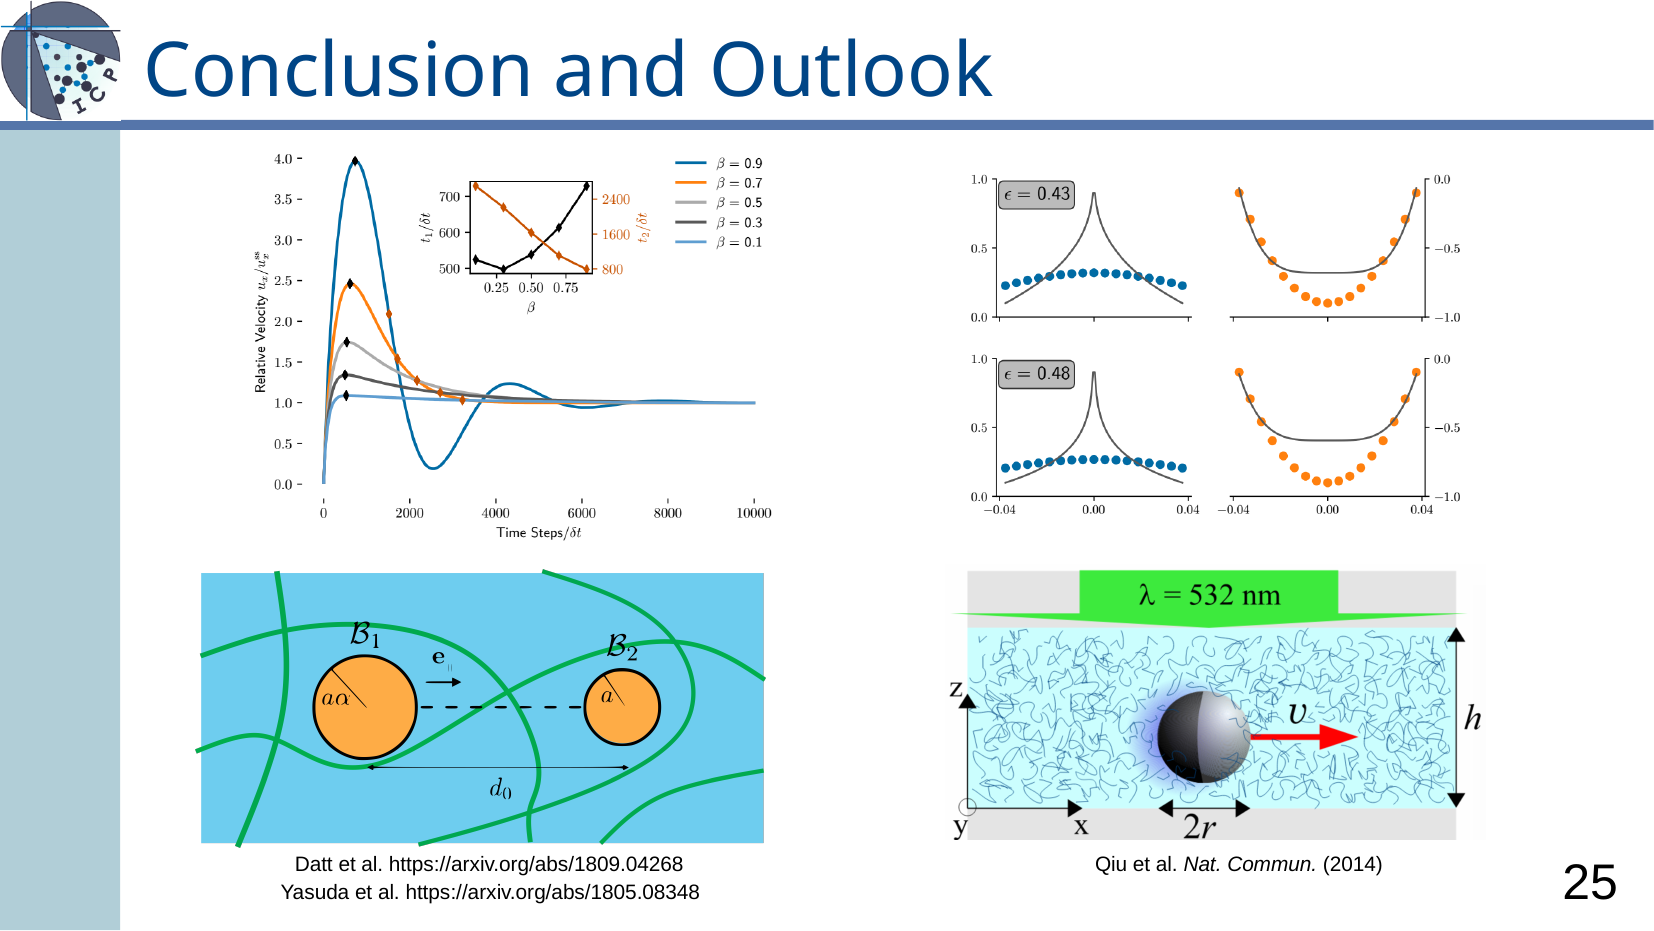

# Conclusion and Outlook
Datt et al. https://arxiv.org/abs/1809.04268
Qiu et al. Nat. Commun. (2014)
25
Yasuda et al. https://arxiv.org/abs/1805.08348